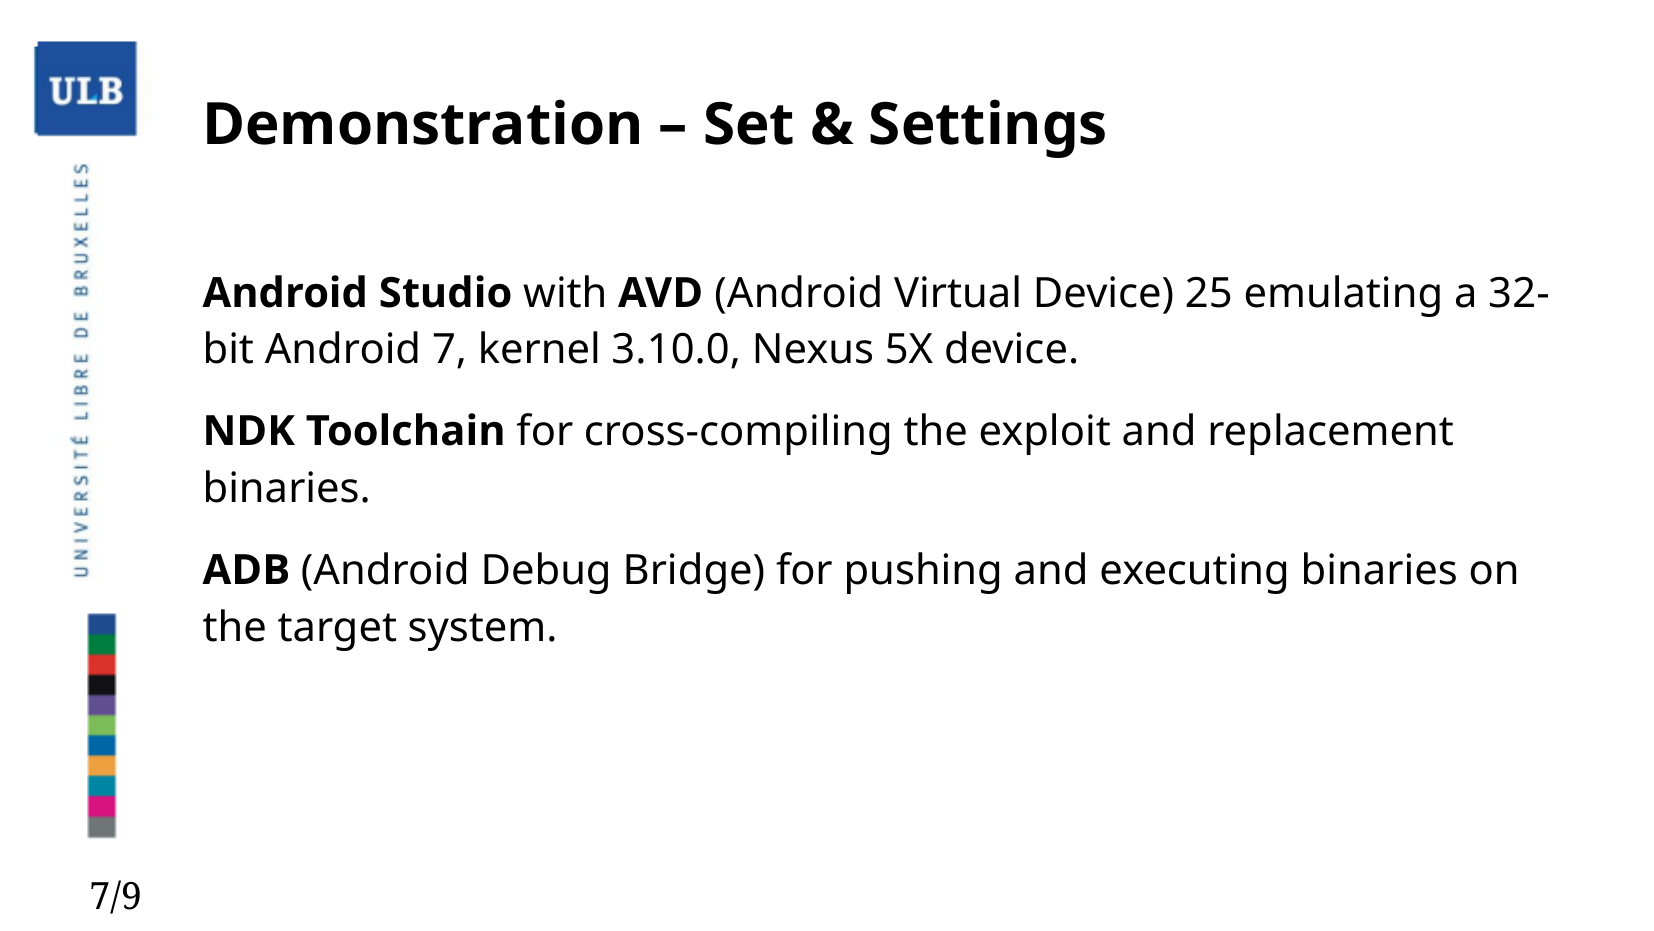

Demonstration – Set & Settings
Android Studio with AVD (Android Virtual Device) 25 emulating a 32-bit Android 7, kernel 3.10.0, Nexus 5X device.
NDK Toolchain for cross-compiling the exploit and replacement binaries.
ADB (Android Debug Bridge) for pushing and executing binaries on the target system.